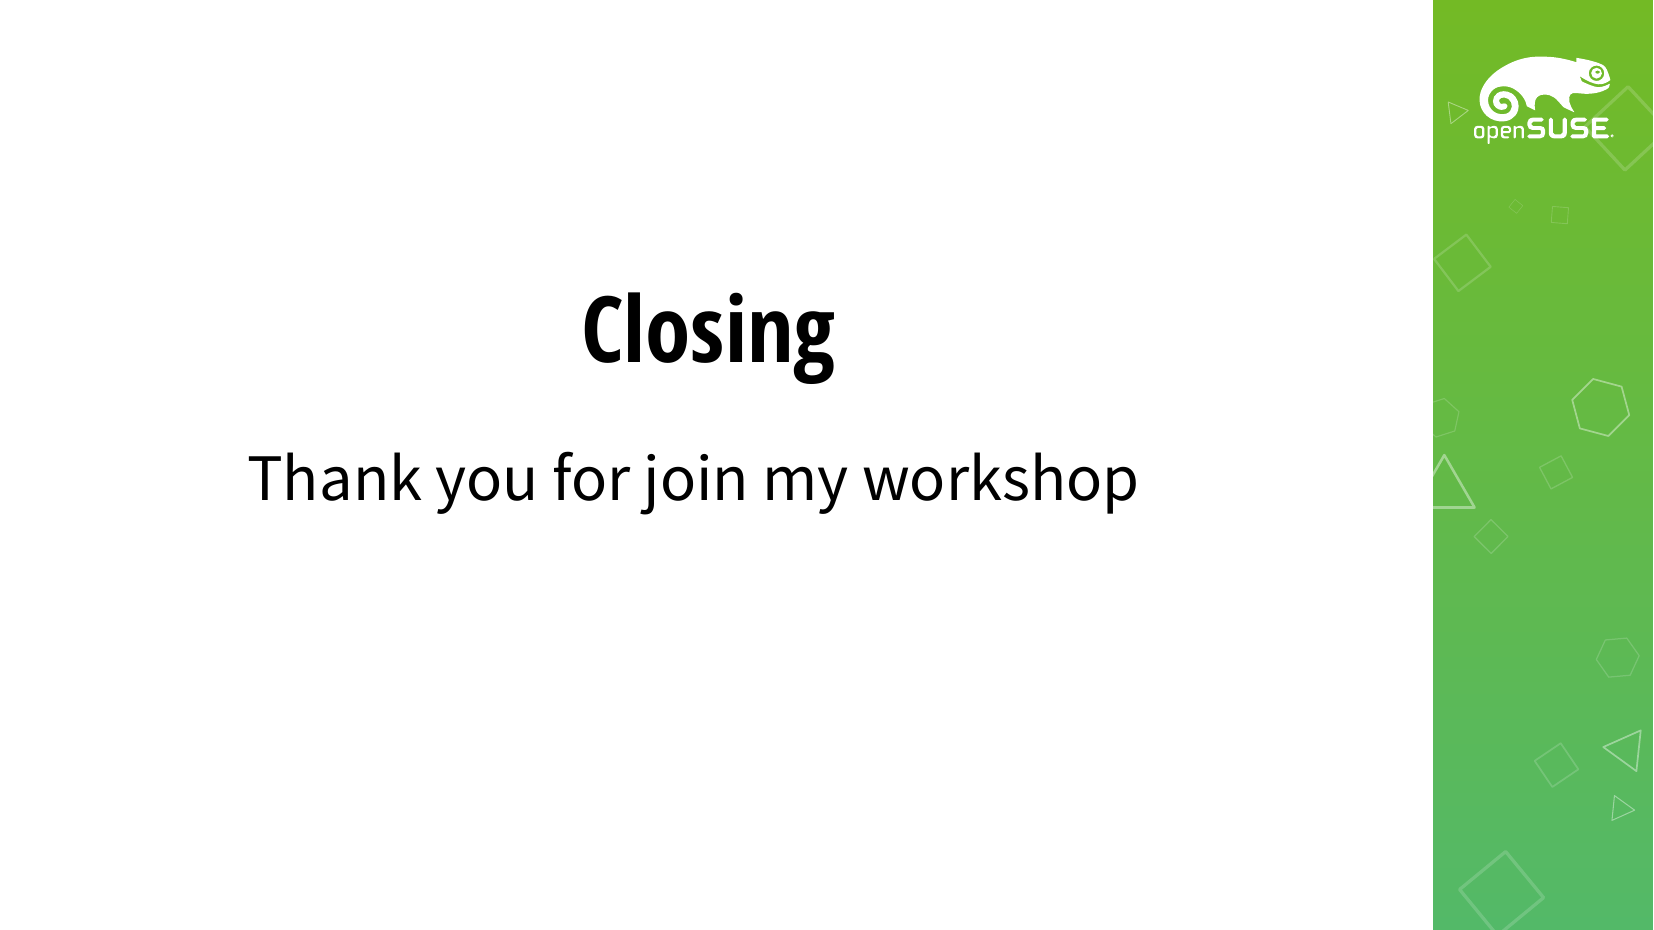

# Closing
Thank you for join my workshop